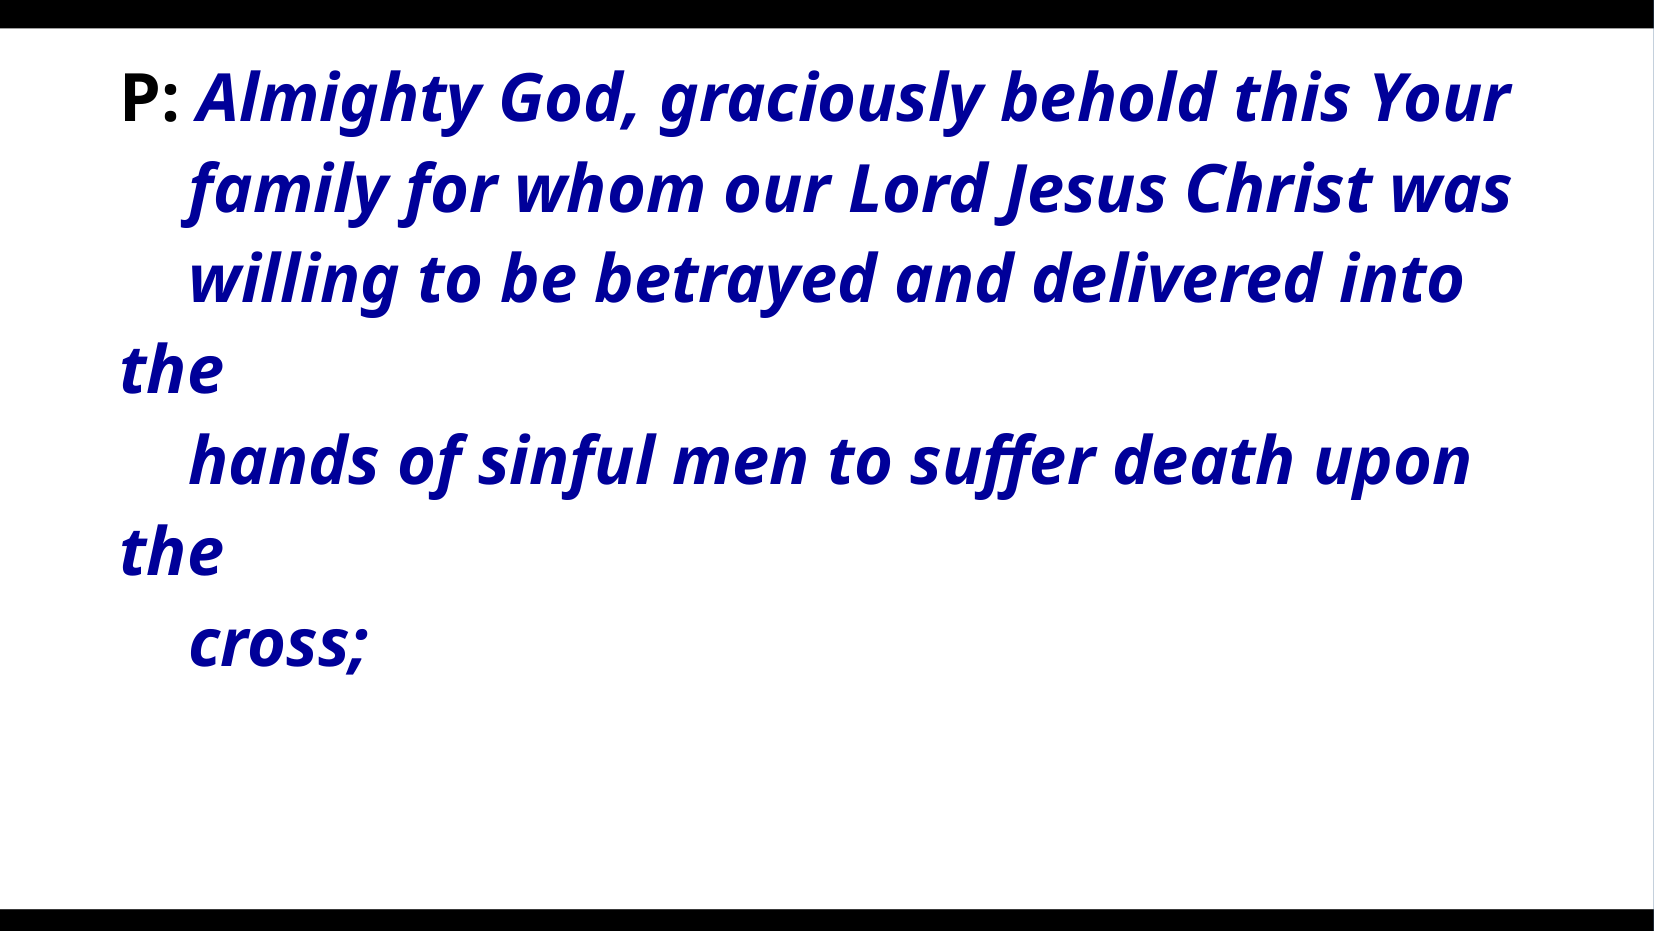

P: Almighty God, graciously behold this Your
 family for whom our Lord Jesus Christ was
 willing to be betrayed and delivered into the
 hands of sinful men to suffer death upon the
 cross;